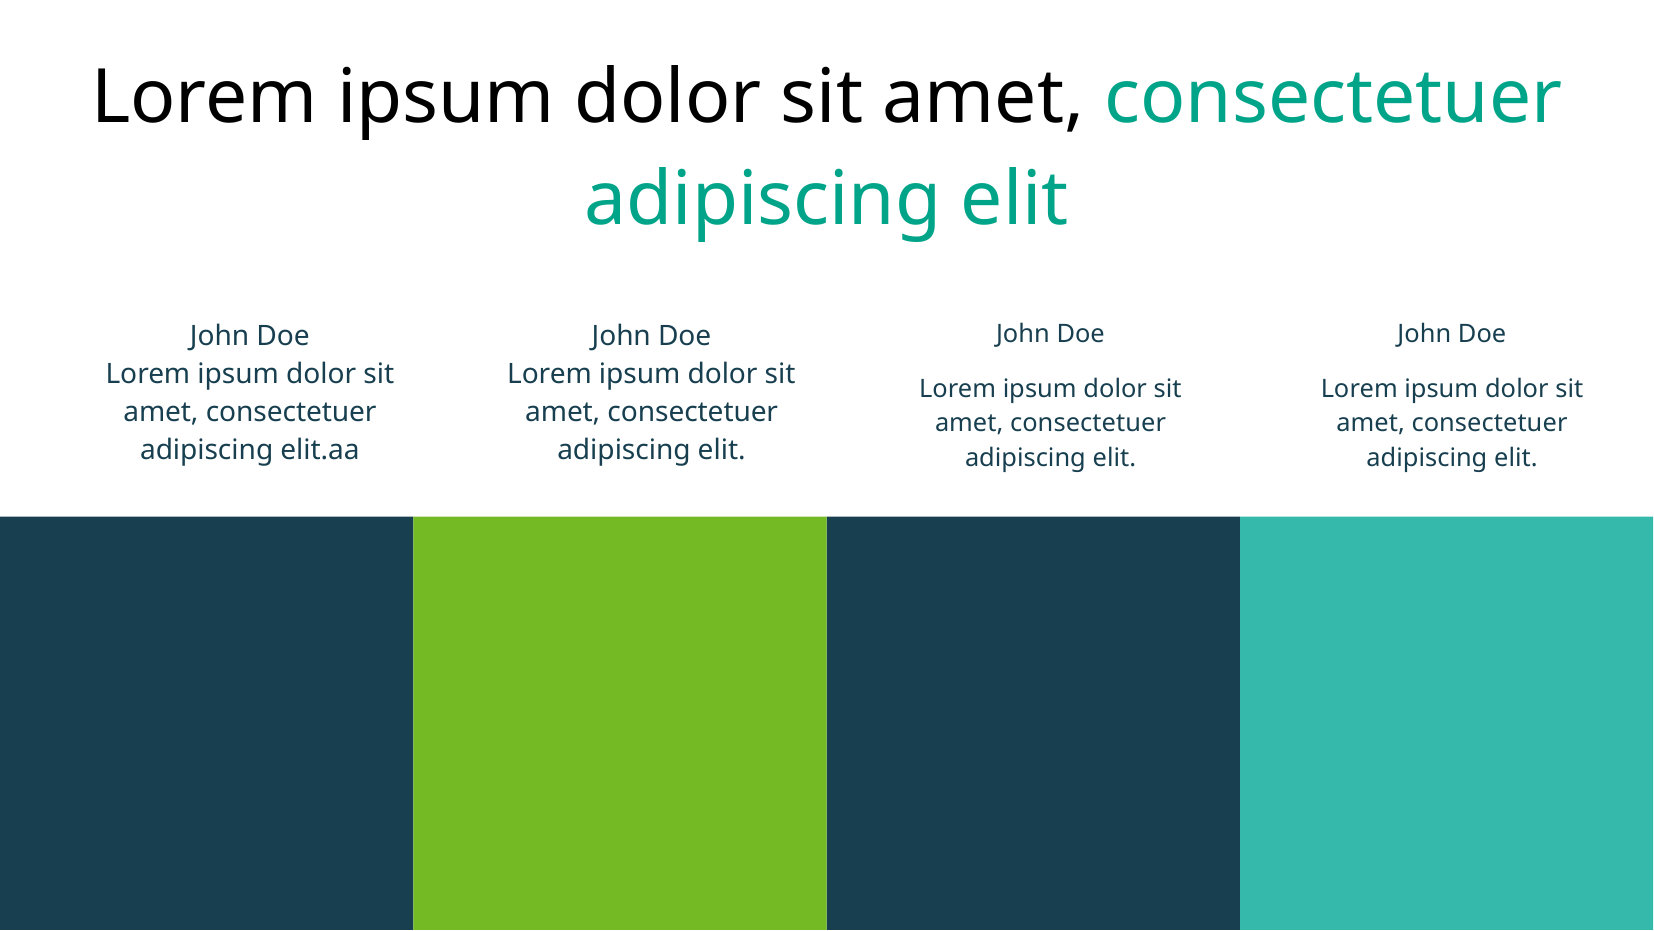

# Lorem ipsum dolor sit amet, consectetuer adipiscing elit
John Doe
Lorem ipsum dolor sit amet, consectetuer adipiscing elit.aa
John Doe
Lorem ipsum dolor sit amet, consectetuer adipiscing elit.
John Doe
Lorem ipsum dolor sit amet, consectetuer adipiscing elit.
John Doe
Lorem ipsum dolor sit amet, consectetuer adipiscing elit.